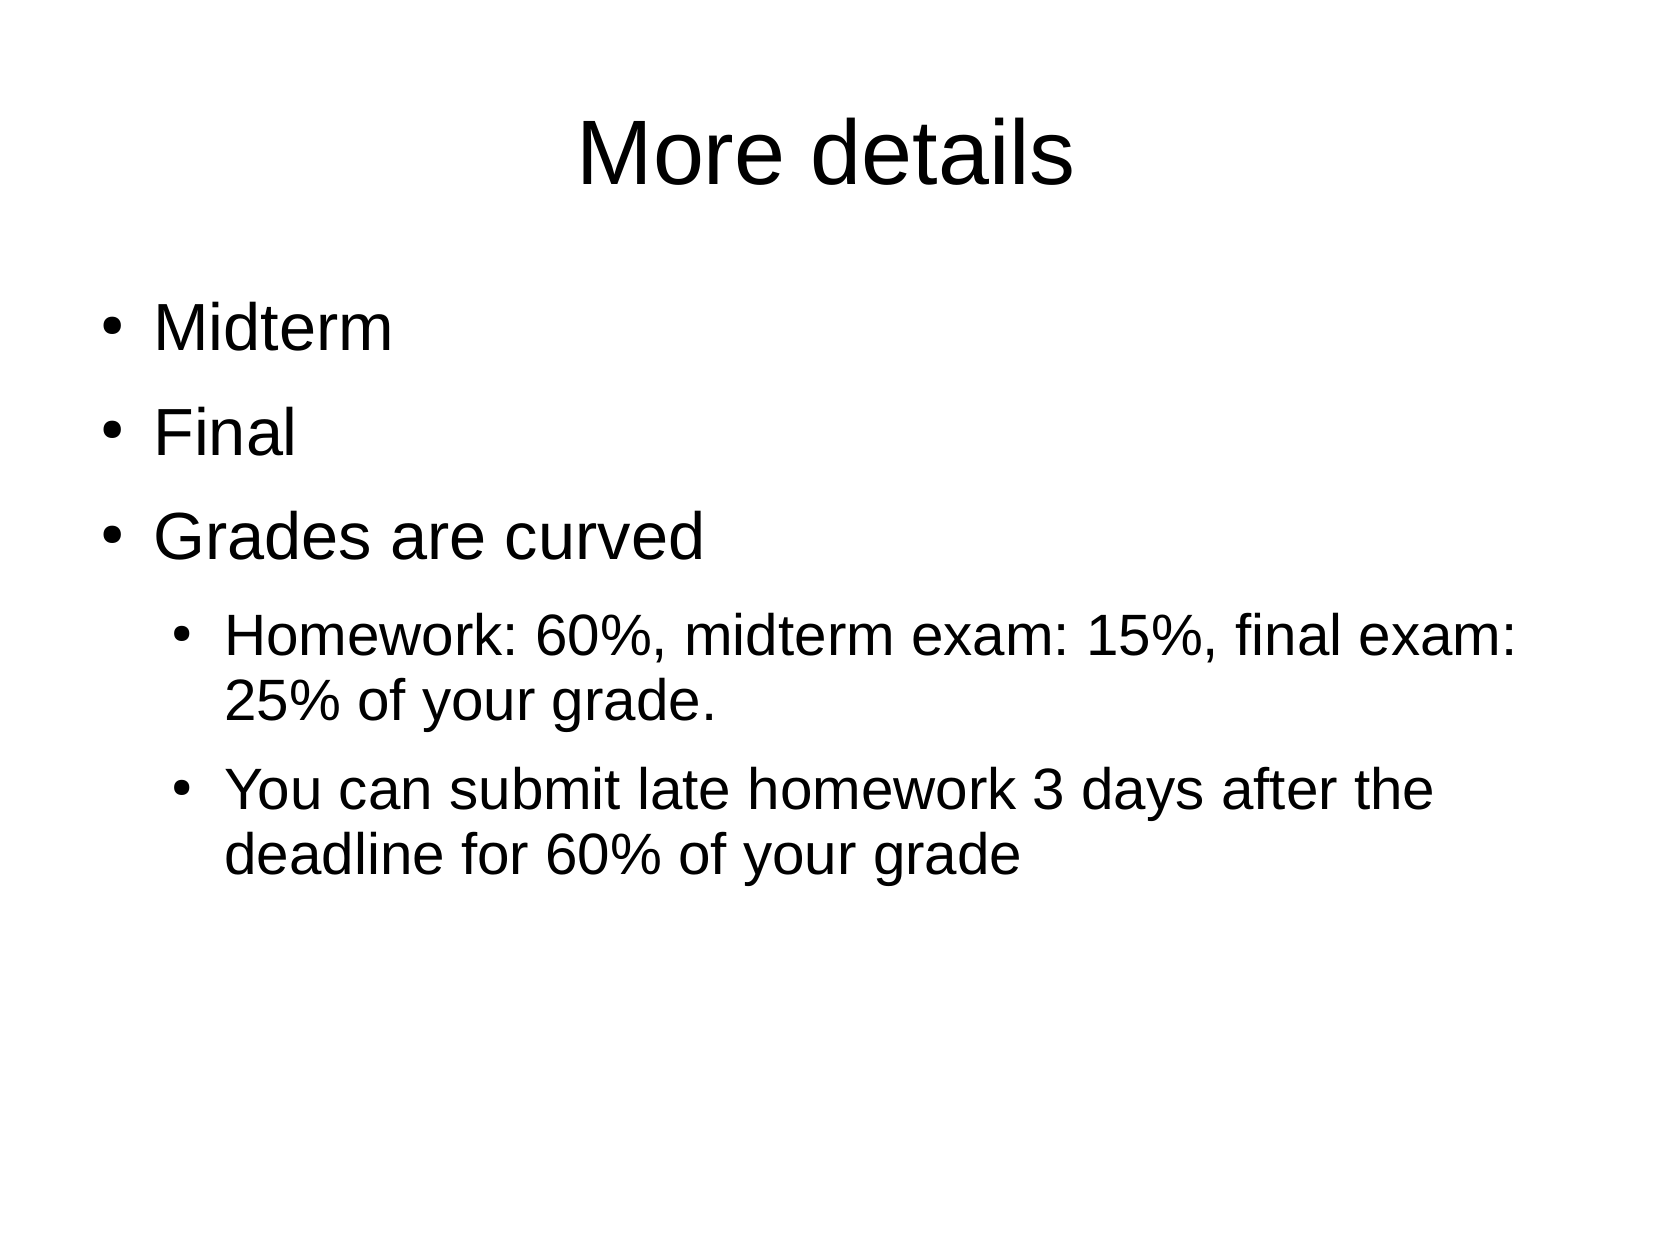

# More details
Midterm
Final
Grades are curved
Homework: 60%, midterm exam: 15%, final exam: 25% of your grade.
You can submit late homework 3 days after the deadline for 60% of your grade